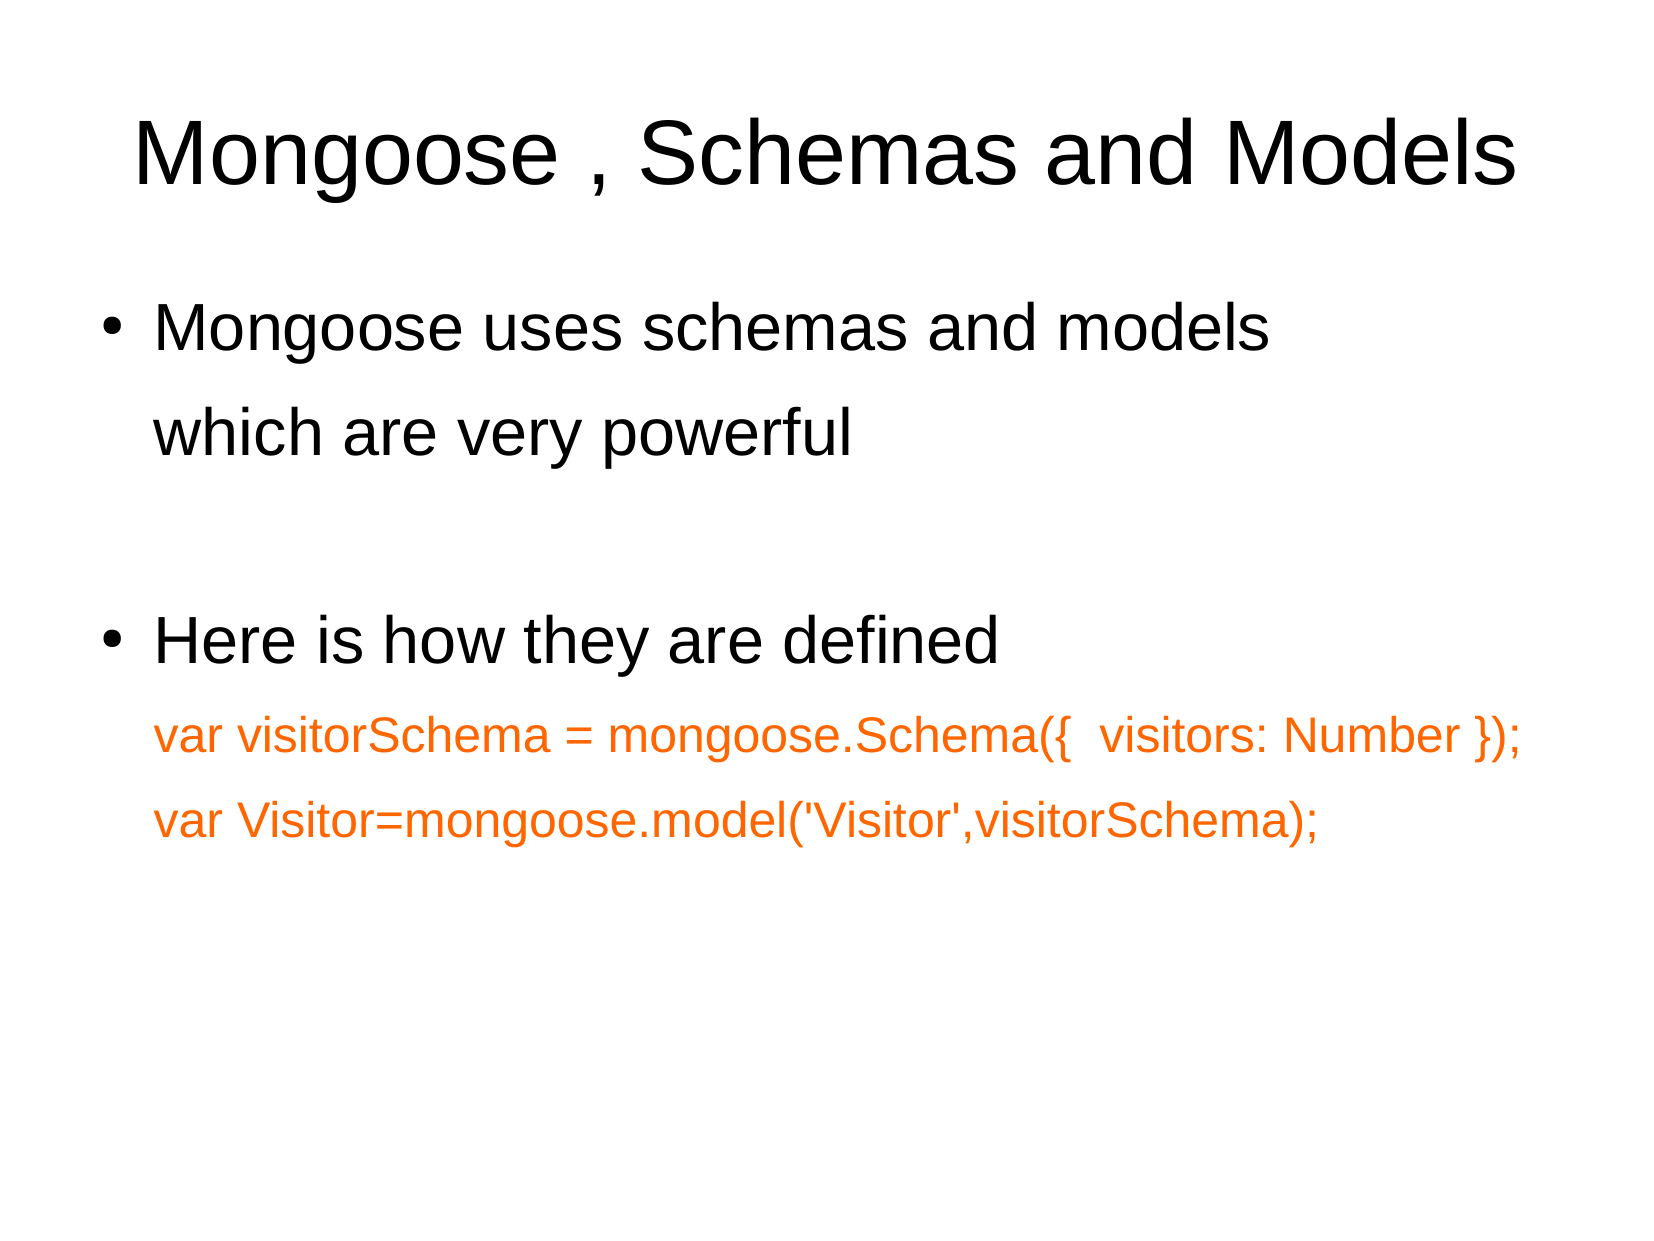

# Mongoose , Schemas and Models
Mongoose uses schemas and models
which are very powerful
Here is how they are defined
var visitorSchema = mongoose.Schema({ visitors: Number });
var Visitor=mongoose.model('Visitor',visitorSchema);